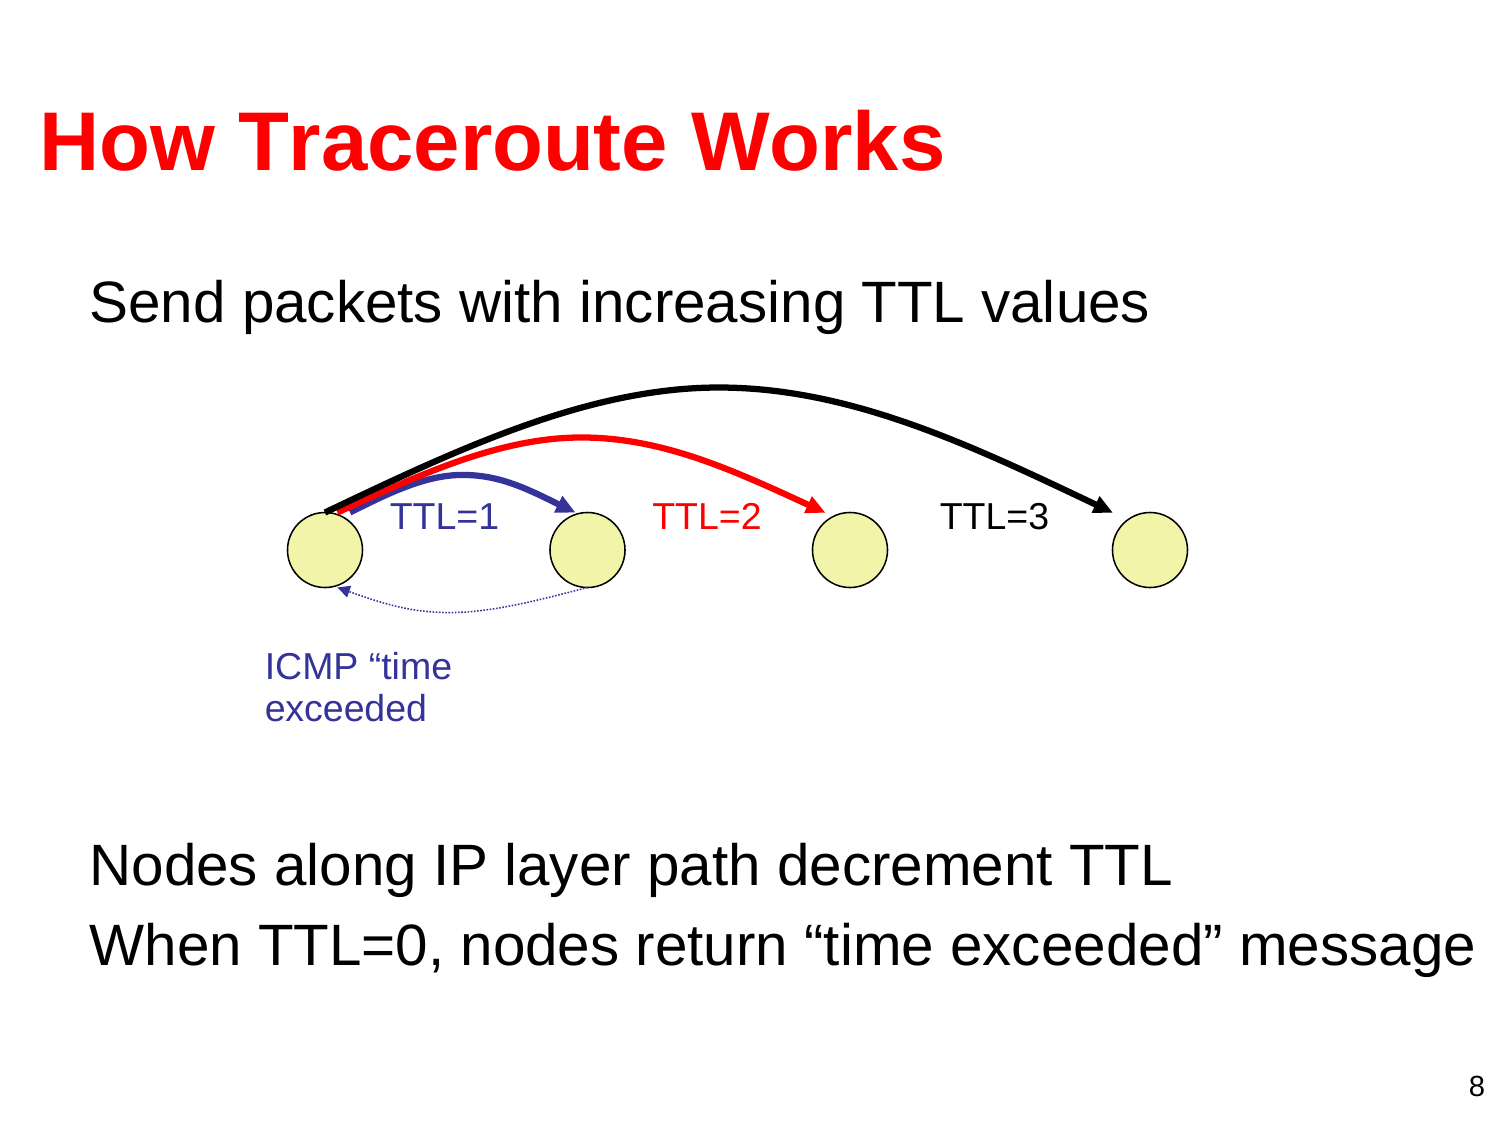

# How Traceroute Works
Send packets with increasing TTL values
TTL=1
TTL=2
TTL=3
ICMP “time exceeded
Nodes along IP layer path decrement TTL
When TTL=0, nodes return “time exceeded” message
8